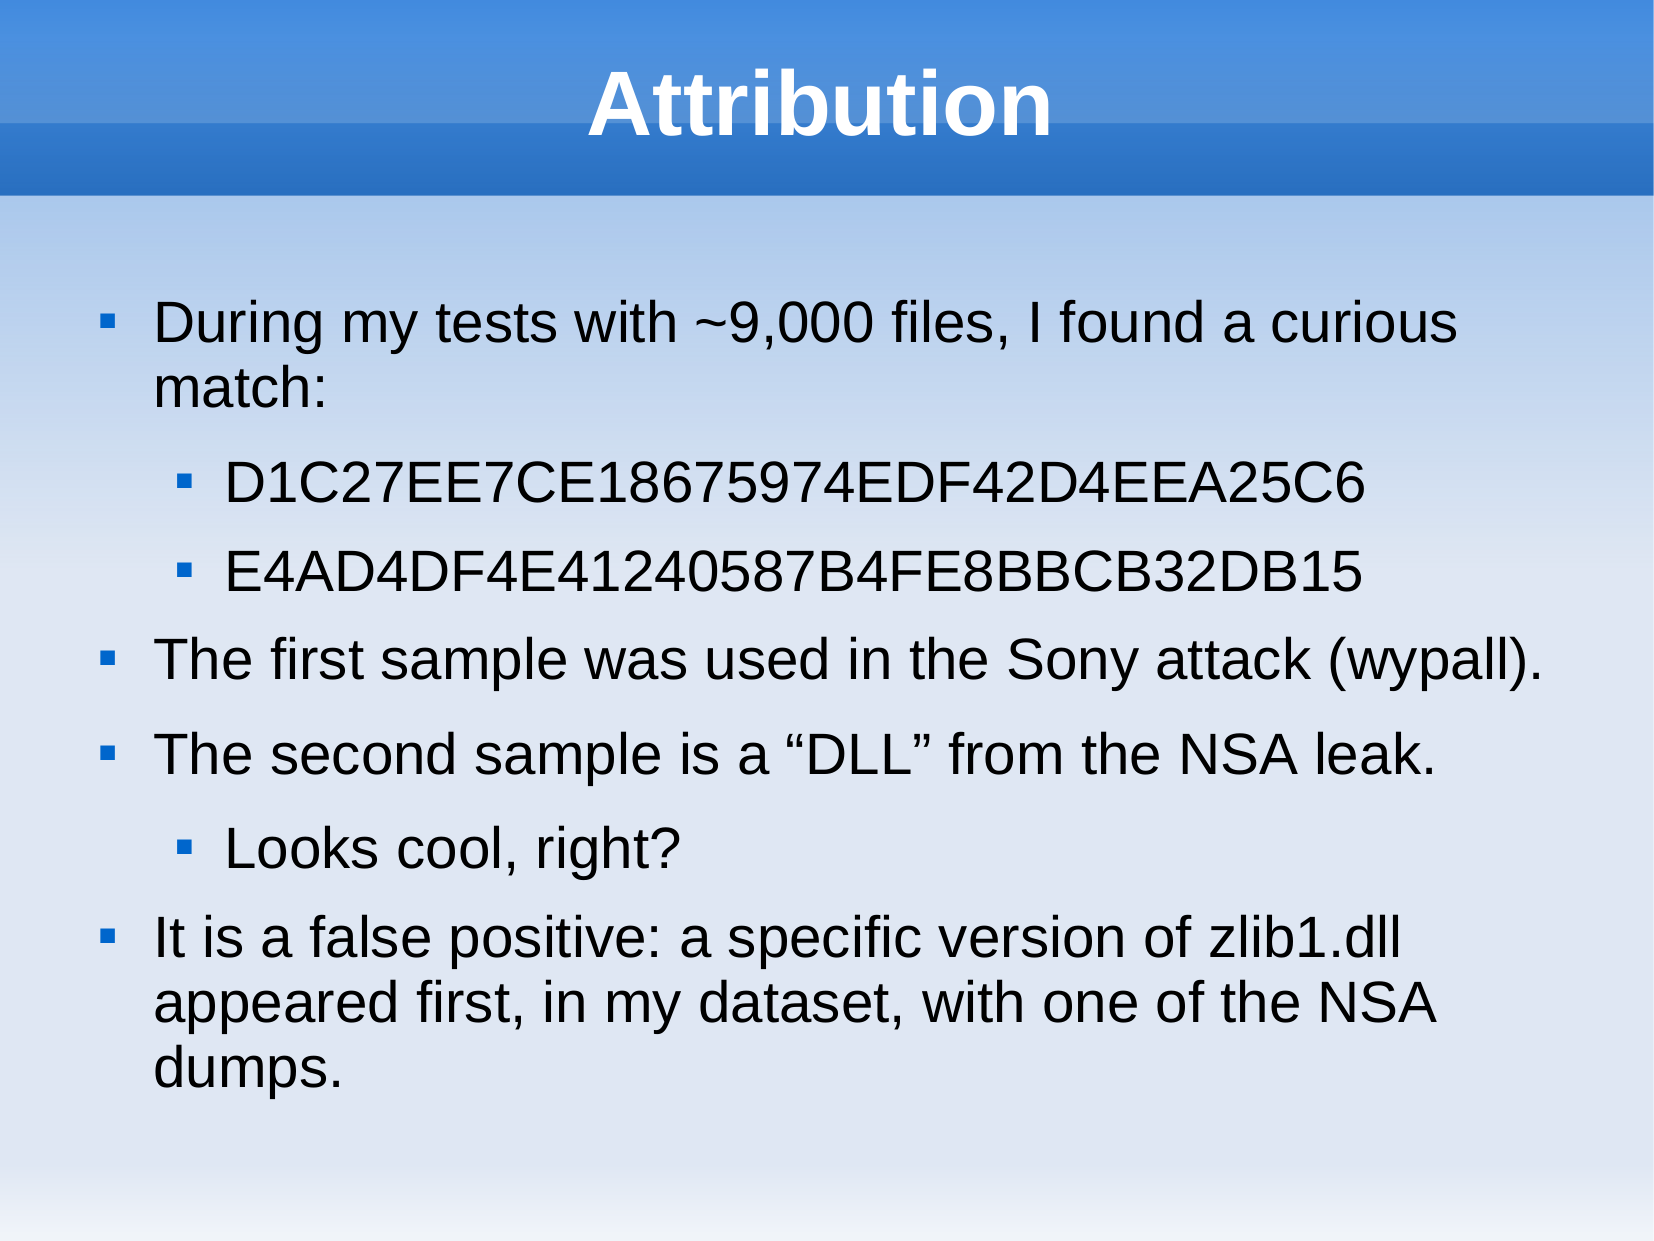

# Attribution
During my tests with ~9,000 files, I found a curious match:
D1C27EE7CE18675974EDF42D4EEA25C6
E4AD4DF4E41240587B4FE8BBCB32DB15
The first sample was used in the Sony attack (wypall).
The second sample is a “DLL” from the NSA leak.
Looks cool, right?
It is a false positive: a specific version of zlib1.dll appeared first, in my dataset, with one of the NSA dumps.